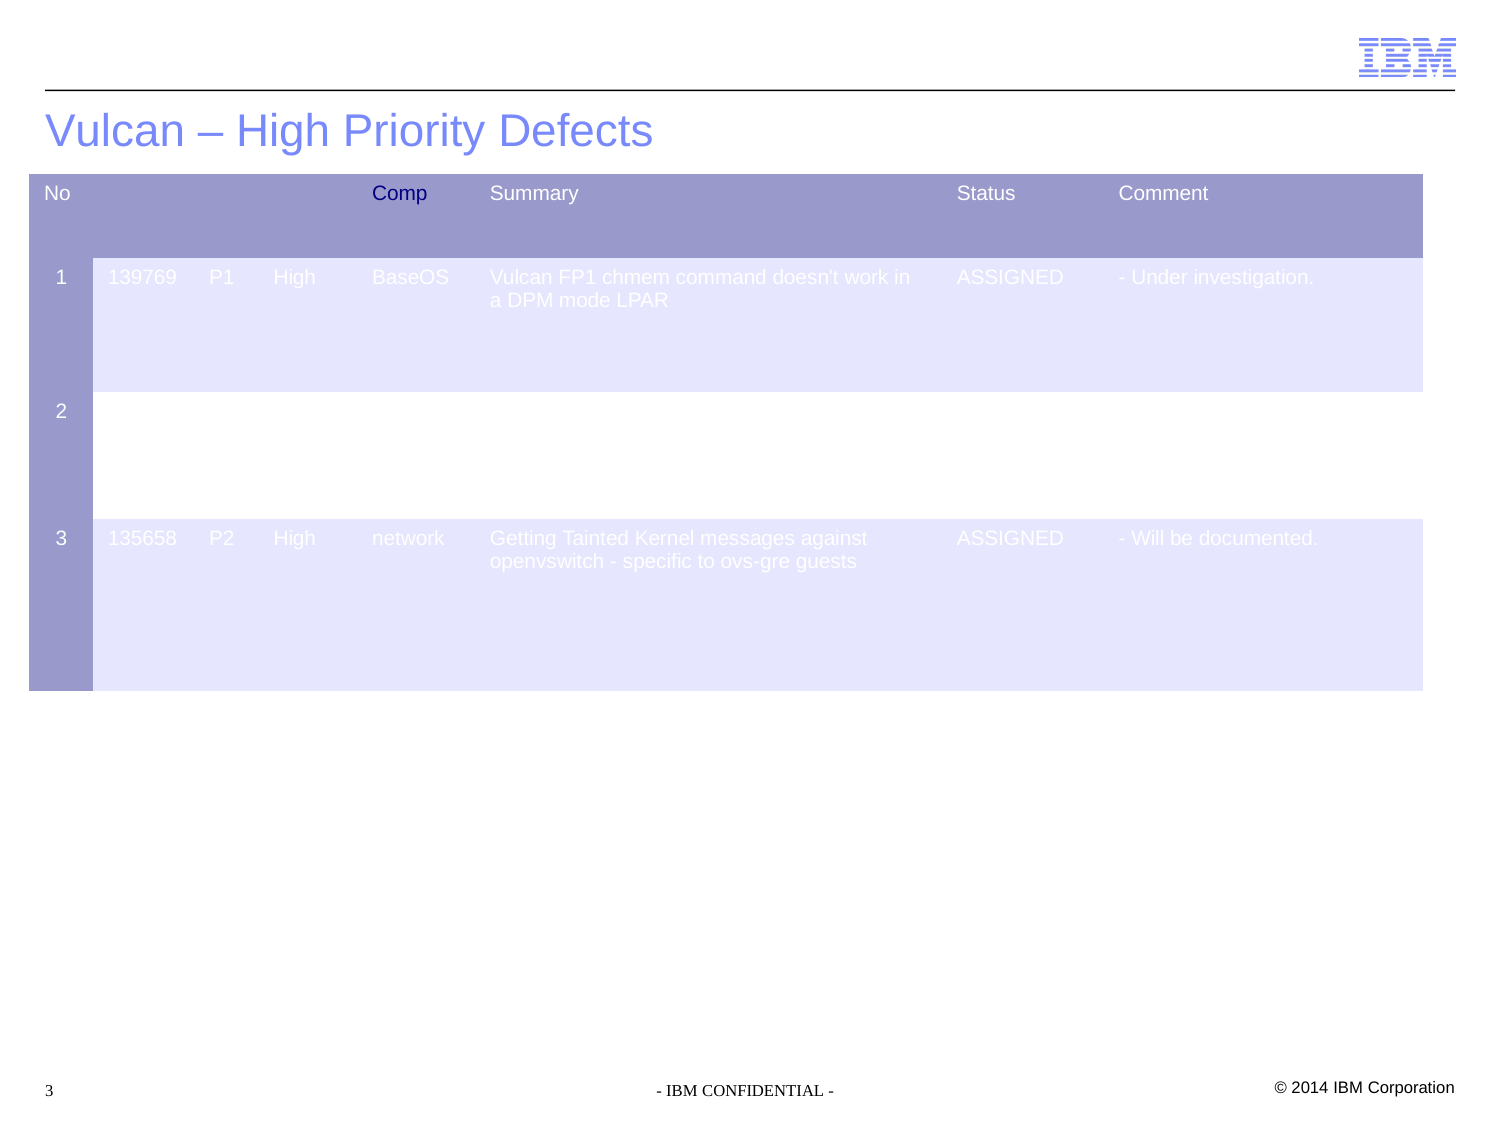

# Vulcan – High Priority Defects
| No | | | | Comp | Summary | Status | Comment |
| --- | --- | --- | --- | --- | --- | --- | --- |
| 1 | 139769 | P1 | High | BaseOS | Vulcan FP1 chmem command doesn't work in a DPM mode LPAR | ASSIGNED | - Under investigation. |
| 2 | 139772 | P1 | High | BaseOS | chmem -d crashes a Vulcan FP1 system running in a DPM LPAR | ASSIGNED | - Under investigation. |
| 3 | 135658 | P2 | High | network | Getting Tainted Kernel messages against openvswitch - specific to ovs-gre guests | ASSIGNED | - Will be documented. |
3